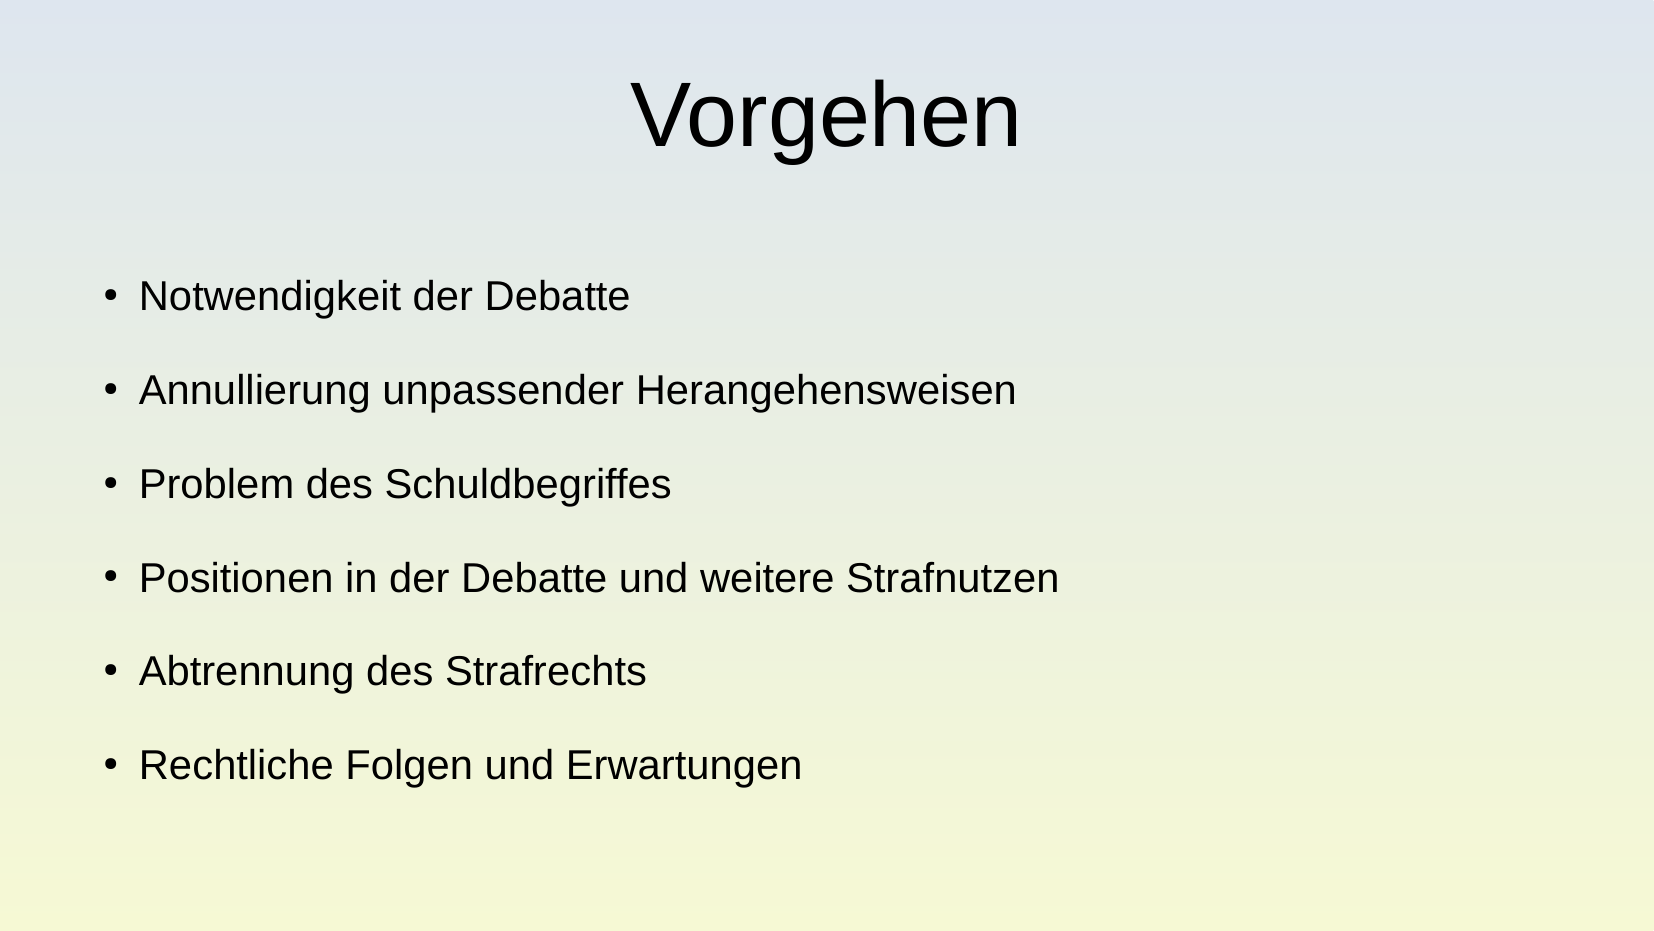

# Vorgehen
Notwendigkeit der Debatte
Annullierung unpassender Herangehensweisen
Problem des Schuldbegriffes
Positionen in der Debatte und weitere Strafnutzen
Abtrennung des Strafrechts
Rechtliche Folgen und Erwartungen